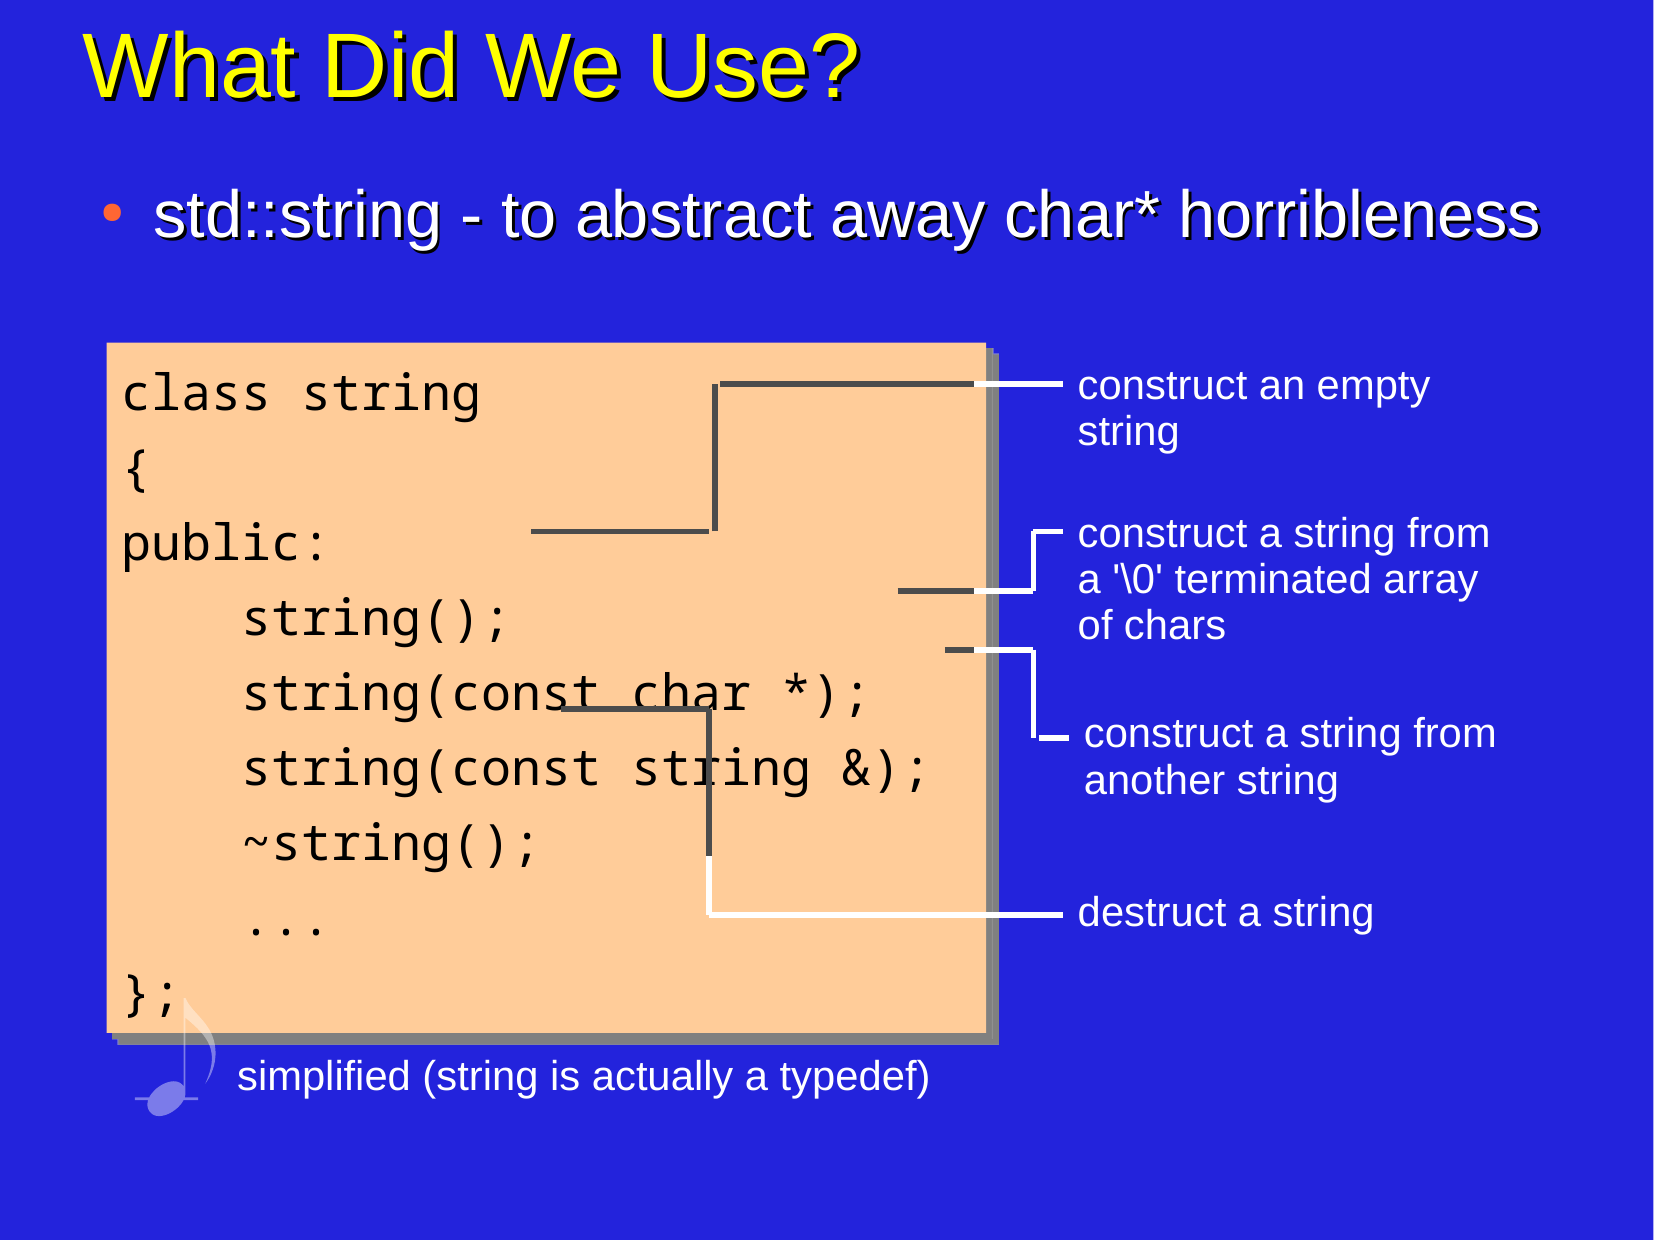

# What Did We Use?
std::string - to abstract away char* horribleness
class string
{
public:
 string();
 string(const char *);
 string(const string &);
 ~string();
 ...
};
construct an empty string
construct a string from a '\0' terminated array of chars
construct a string from another string
destruct a string
simplified (string is actually a typedef)